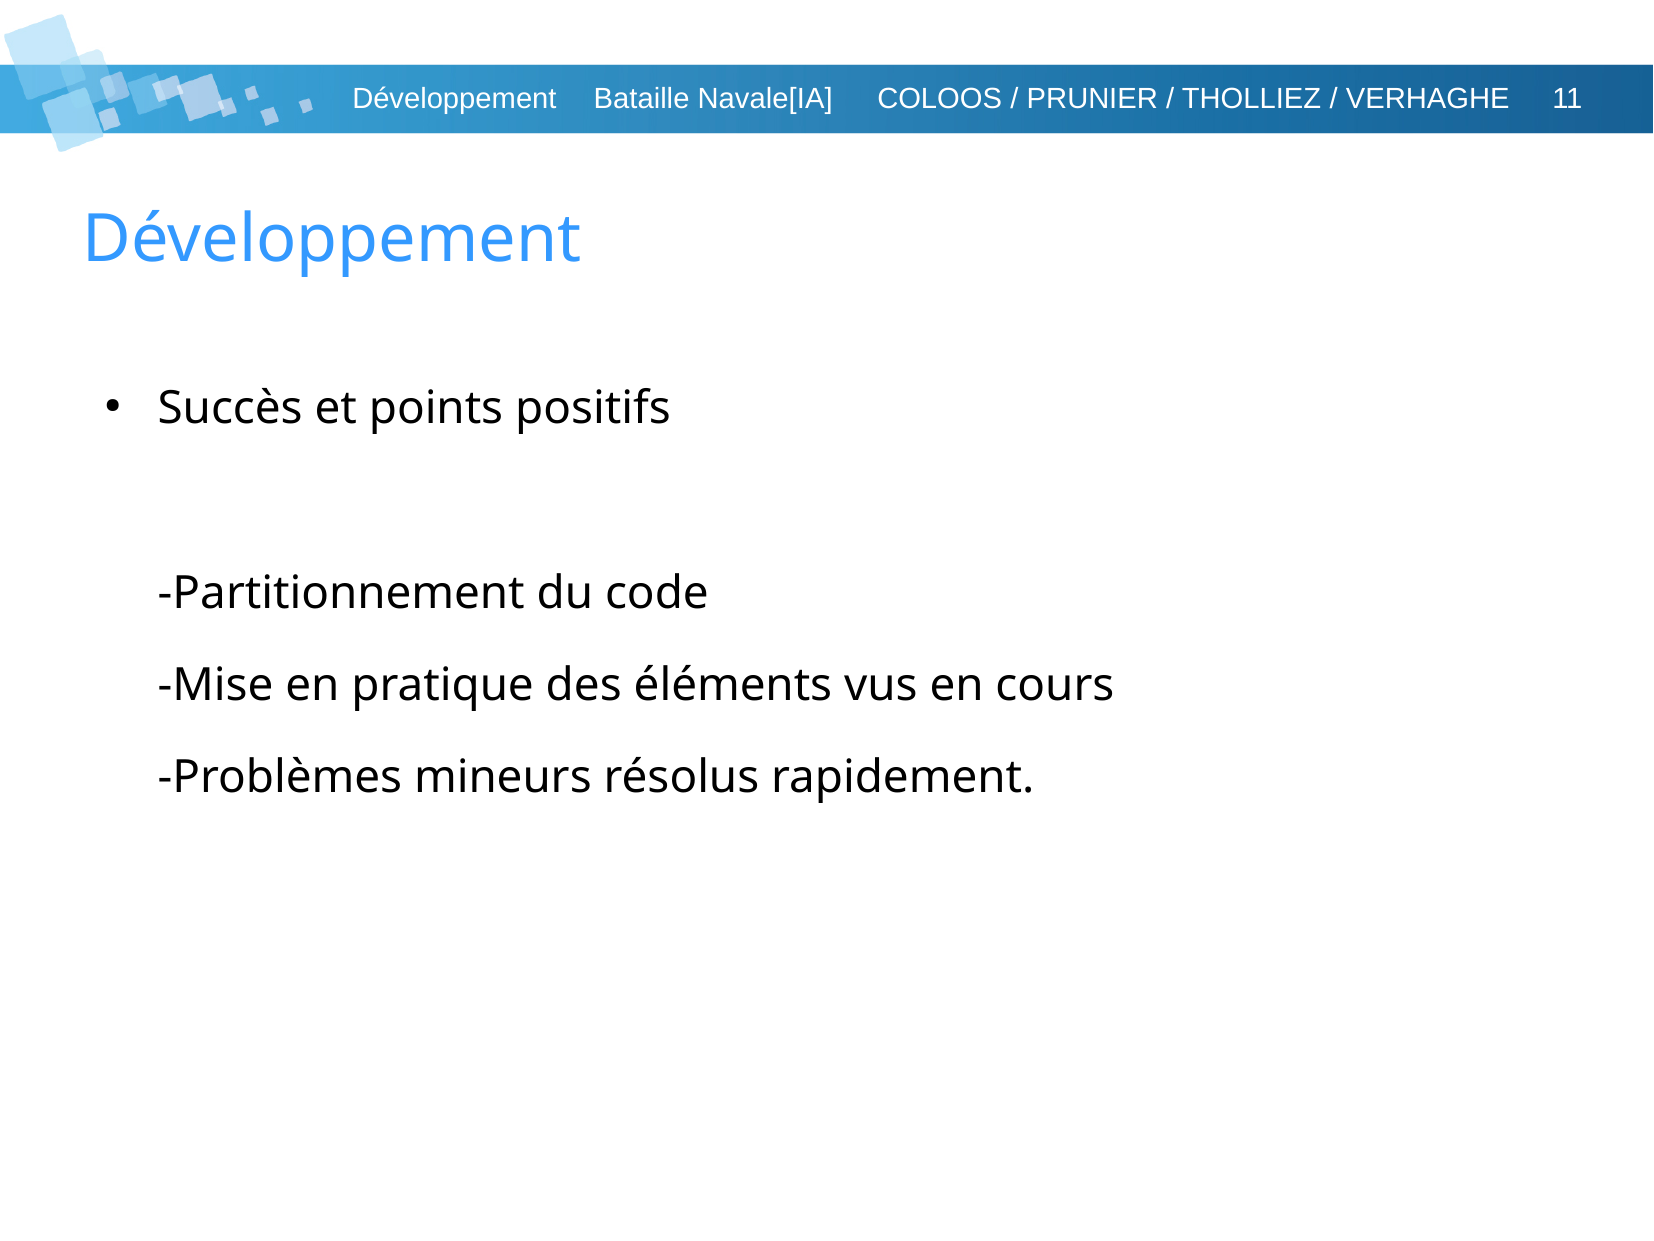

Développement	 Bataille Navale[IA]	COLOOS / PRUNIER / THOLLIEZ / VERHAGHE 	11
# Développement
Succès et points positifs
-Partitionnement du code
-Mise en pratique des éléments vus en cours
-Problèmes mineurs résolus rapidement.